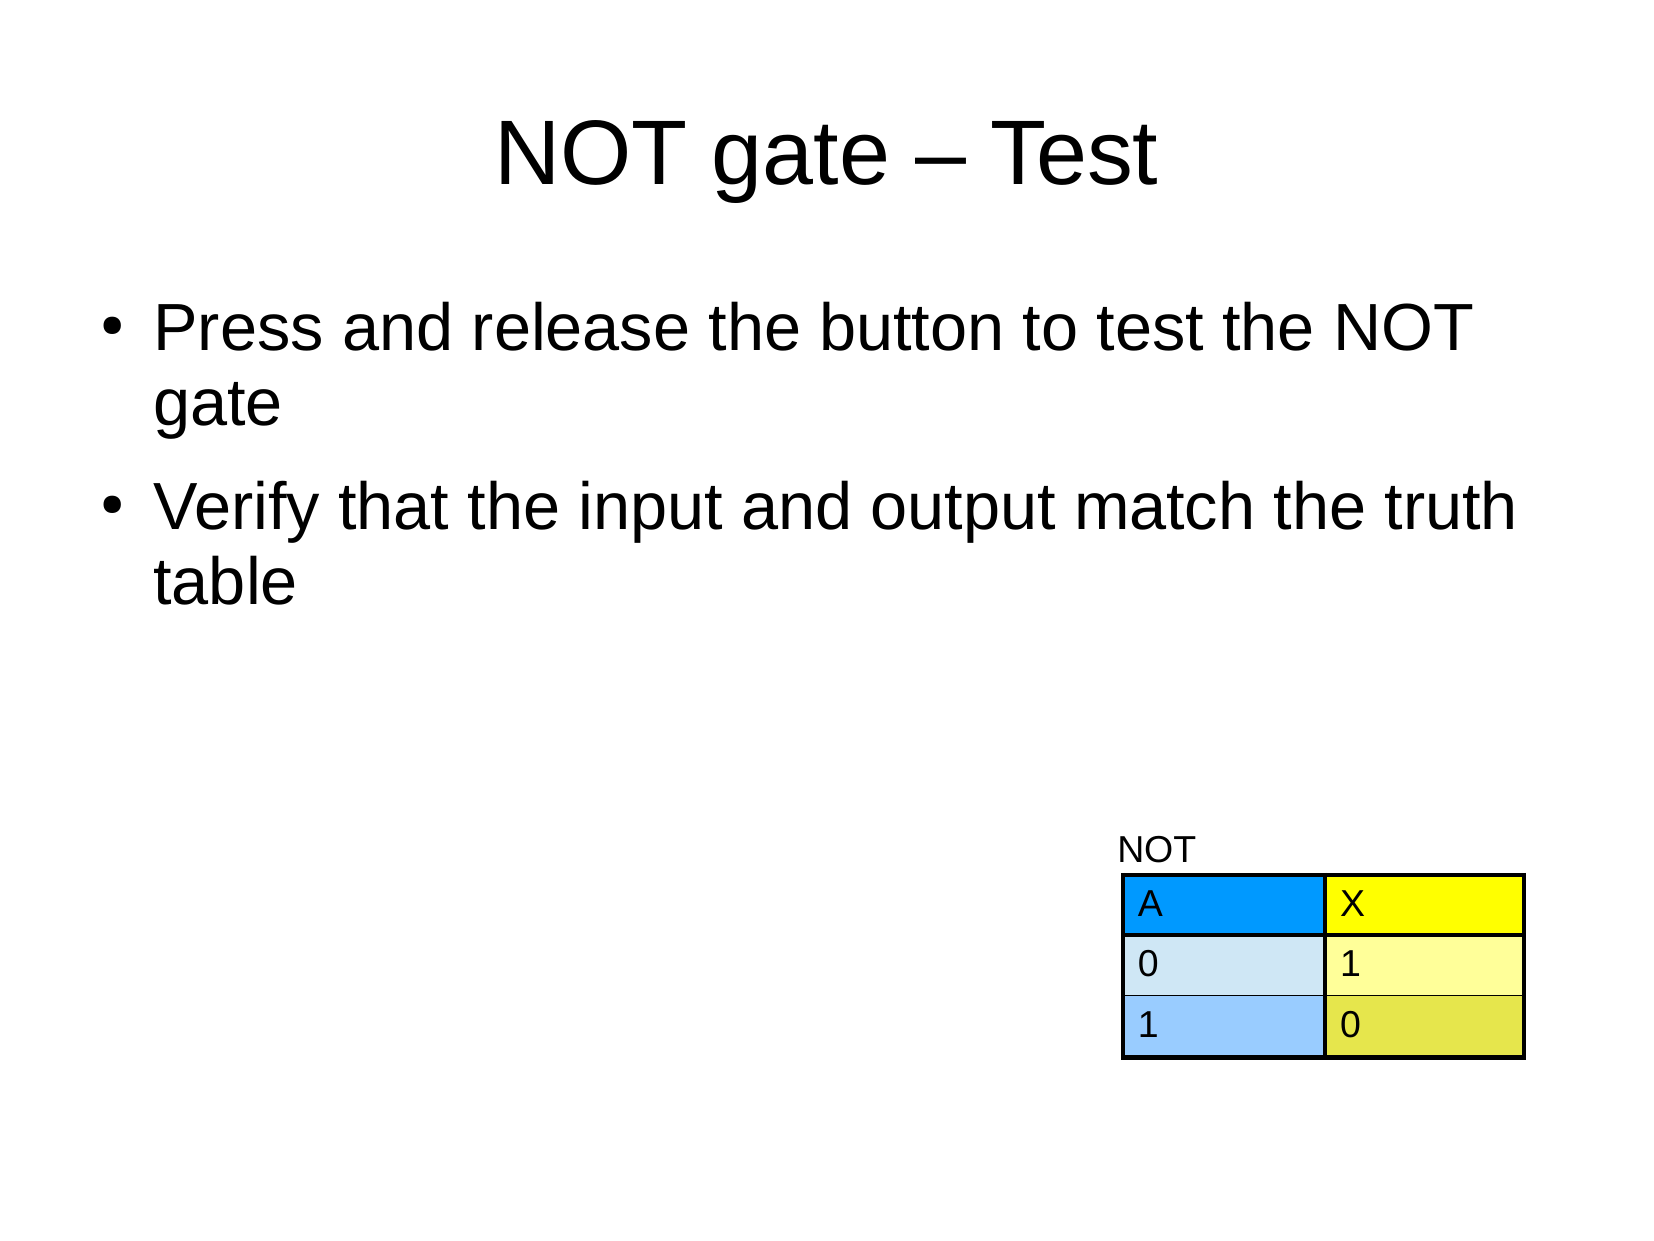

# NOT gate – Test
Press and release the button to test the NOT gate
Verify that the input and output match the truth table
NOT
| A | X |
| --- | --- |
| 0 | 1 |
| 1 | 0 |